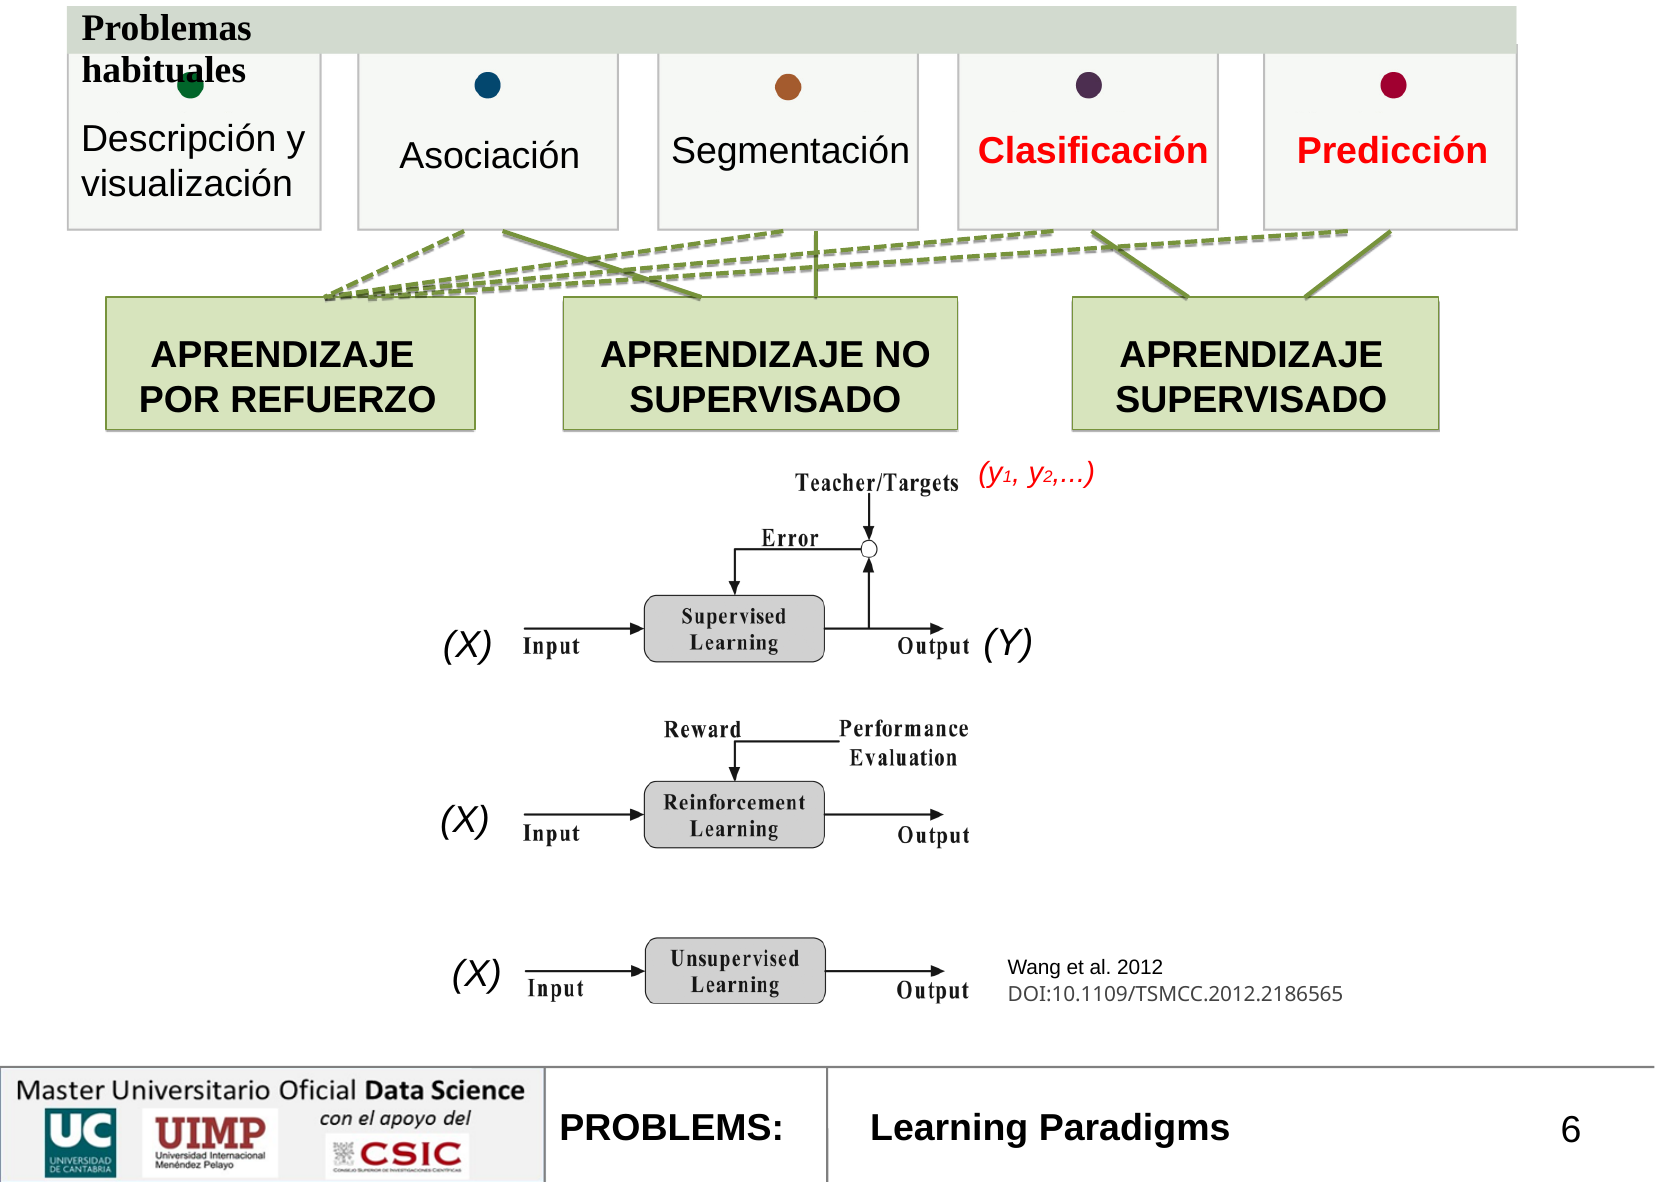

Problemas habituales
Descripción y visualización
Segmentación
Clasificación
Predicción
Asociación
APRENDIZAJE
POR REFUERZO
APRENDIZAJE NO SUPERVISADO
APRENDIZAJE SUPERVISADO
(y1, y2,...)
(Y)
(X)
(X)
(X)
Wang et al. 2012
DOI:10.1109/TSMCC.2012.2186565
Learning Paradigms